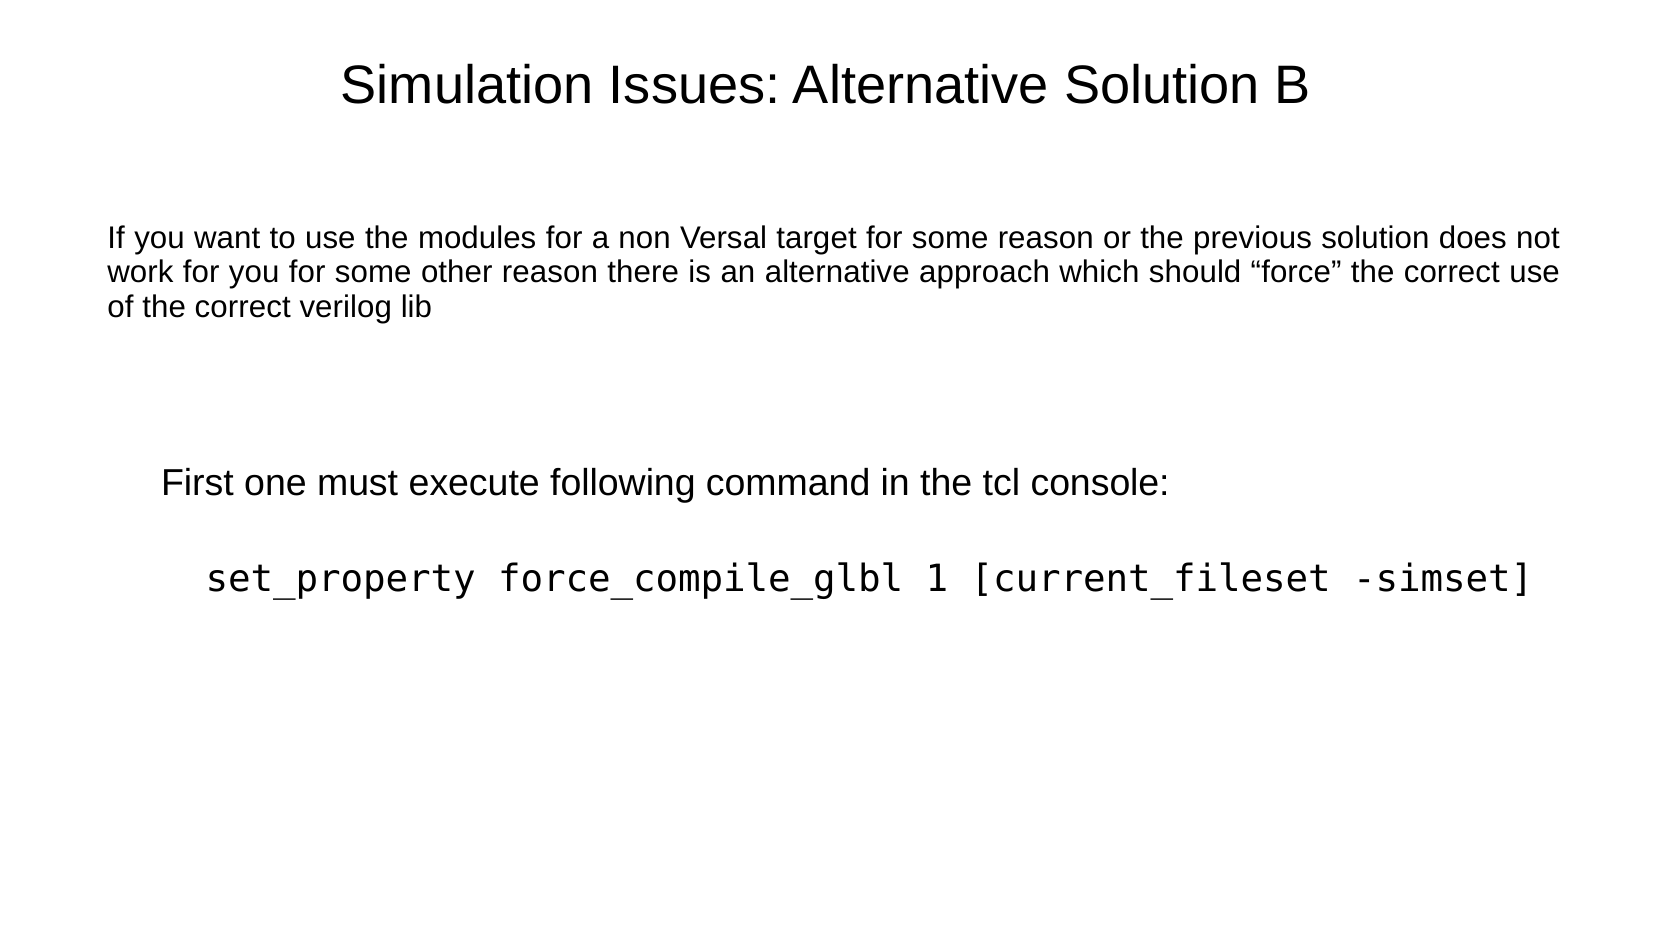

# Simulation Issues: Alternative Solution B
If you want to use the modules for a non Versal target for some reason or the previous solution does not work for you for some other reason there is an alternative approach which should “force” the correct use of the correct verilog lib
First one must execute following command in the tcl console:
set_property force_compile_glbl 1 [current_fileset -simset]